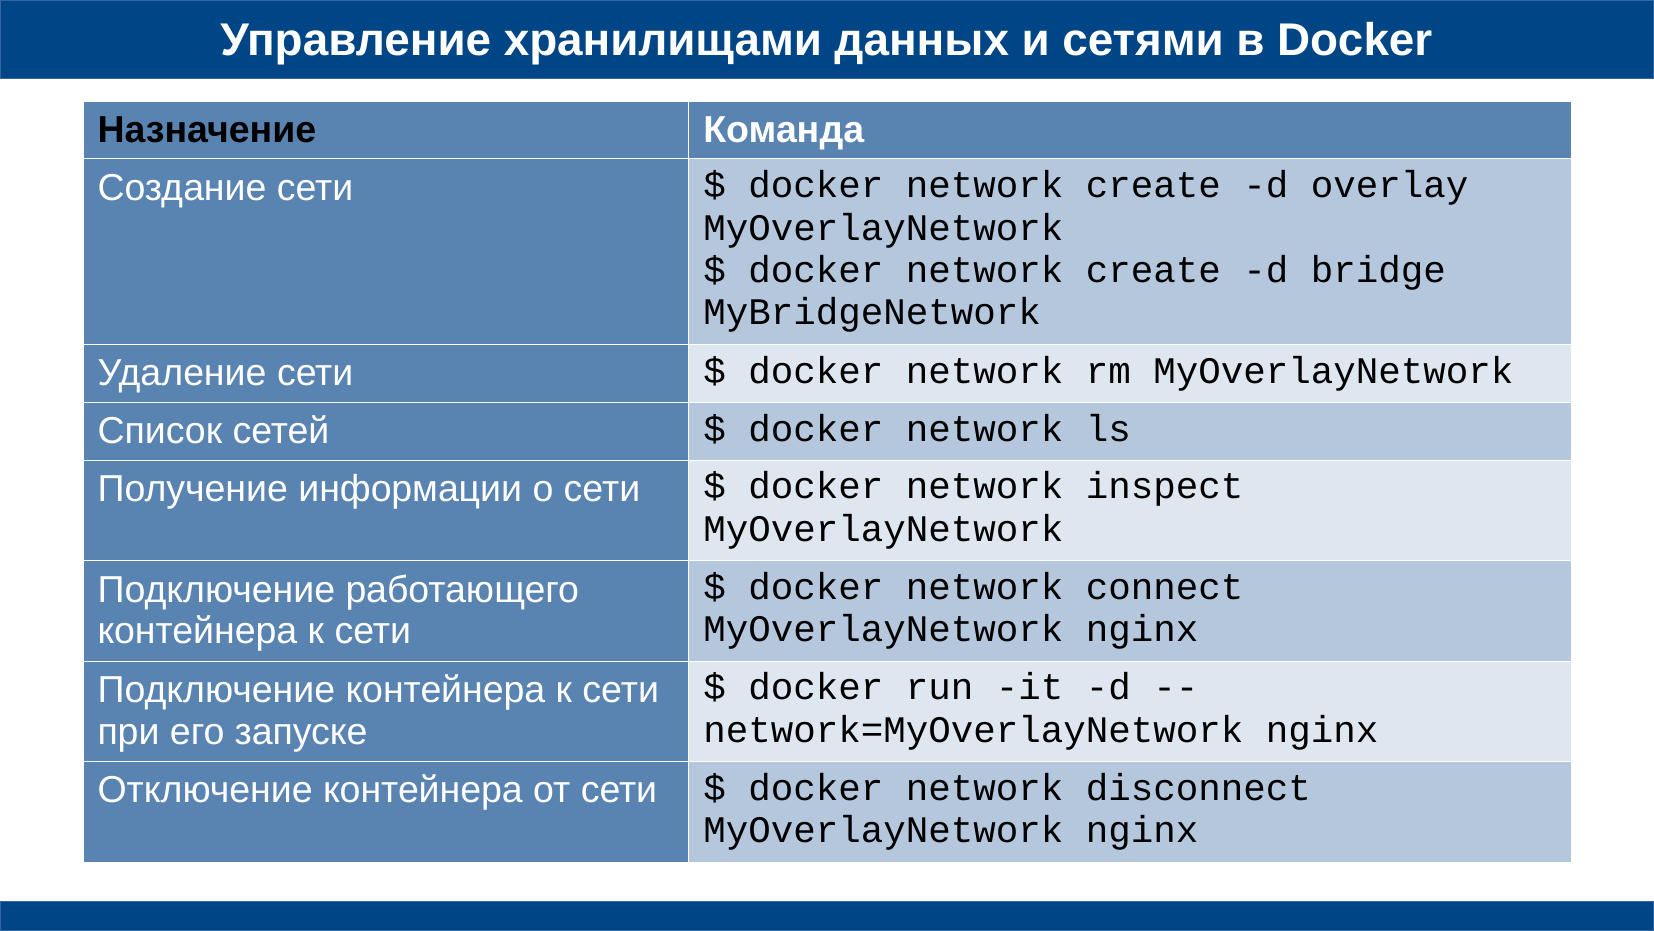

# Управление хранилищами данных и сетями в Docker
| Назначение | Команда |
| --- | --- |
| Создание сети | $ docker network create -d overlay MyOverlayNetwork $ docker network create -d bridge MyBridgeNetwork |
| Удаление сети | $ docker network rm MyOverlayNetwork |
| Список сетей | $ docker network ls |
| Получение информации о сети | $ docker network inspect MyOverlayNetwork |
| Подключение работающего контейнера к сети | $ docker network connect MyOverlayNetwork nginx |
| Подключение контейнера к сети при его запуске | $ docker run -it -d --network=MyOverlayNetwork nginx |
| Отключение контейнера от сети | $ docker network disconnect MyOverlayNetwork nginx |